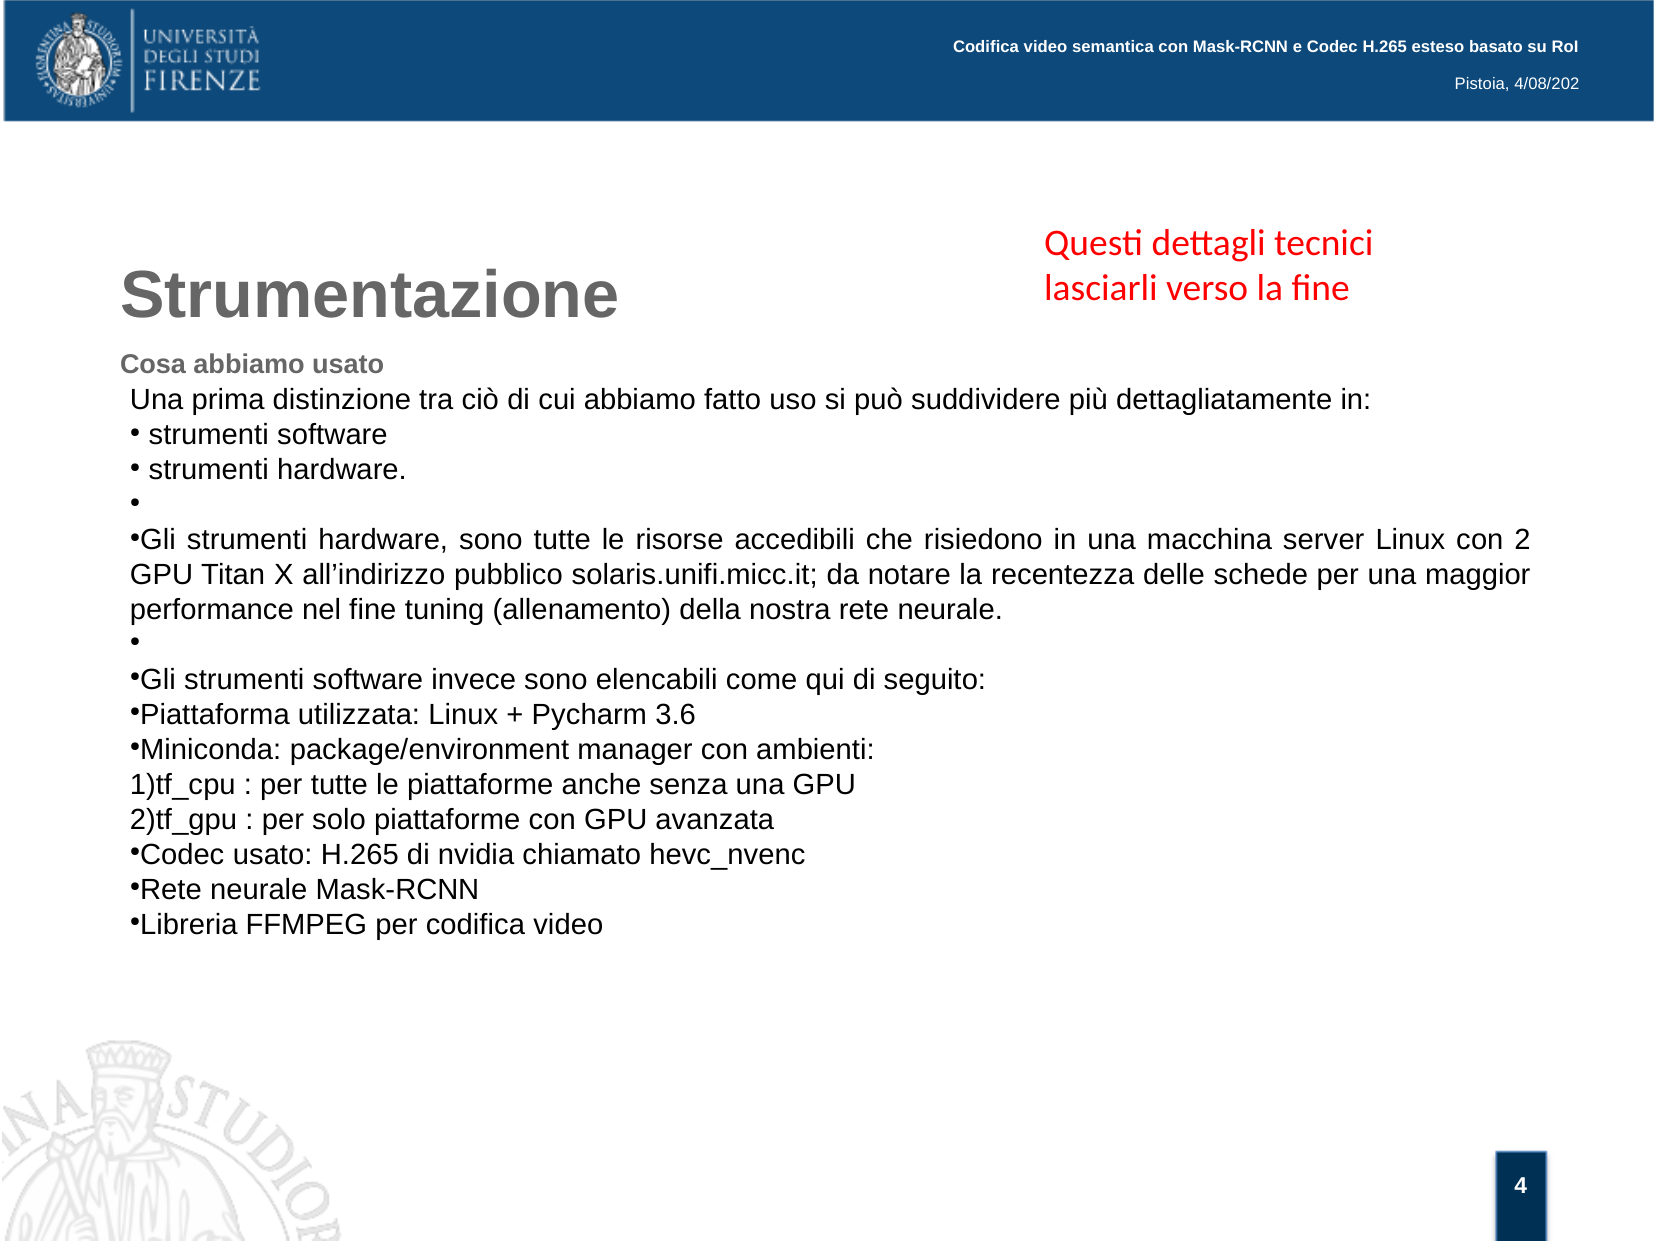

Codifica video semantica con Mask-RCNN e Codec H.265 esteso basato su RoI
Pistoia, 4/08/202
Strumentazione
Cosa abbiamo usato
Questi dettagli tecnici lasciarli verso la fine
Una prima distinzione tra ciò di cui abbiamo fatto uso si può suddividere più dettagliatamente in:
 strumenti software
 strumenti hardware.
Gli strumenti hardware, sono tutte le risorse accedibili che risiedono in una macchina server Linux con 2 GPU Titan X all’indirizzo pubblico solaris.unifi.micc.it; da notare la recentezza delle schede per una maggior performance nel fine tuning (allenamento) della nostra rete neurale.
Gli strumenti software invece sono elencabili come qui di seguito:
Piattaforma utilizzata: Linux + Pycharm 3.6
Miniconda: package/environment manager con ambienti:
tf_cpu : per tutte le piattaforme anche senza una GPU
tf_gpu : per solo piattaforme con GPU avanzata
Codec usato: H.265 di nvidia chiamato hevc_nvenc
Rete neurale Mask-RCNN
Libreria FFMPEG per codifica video
4